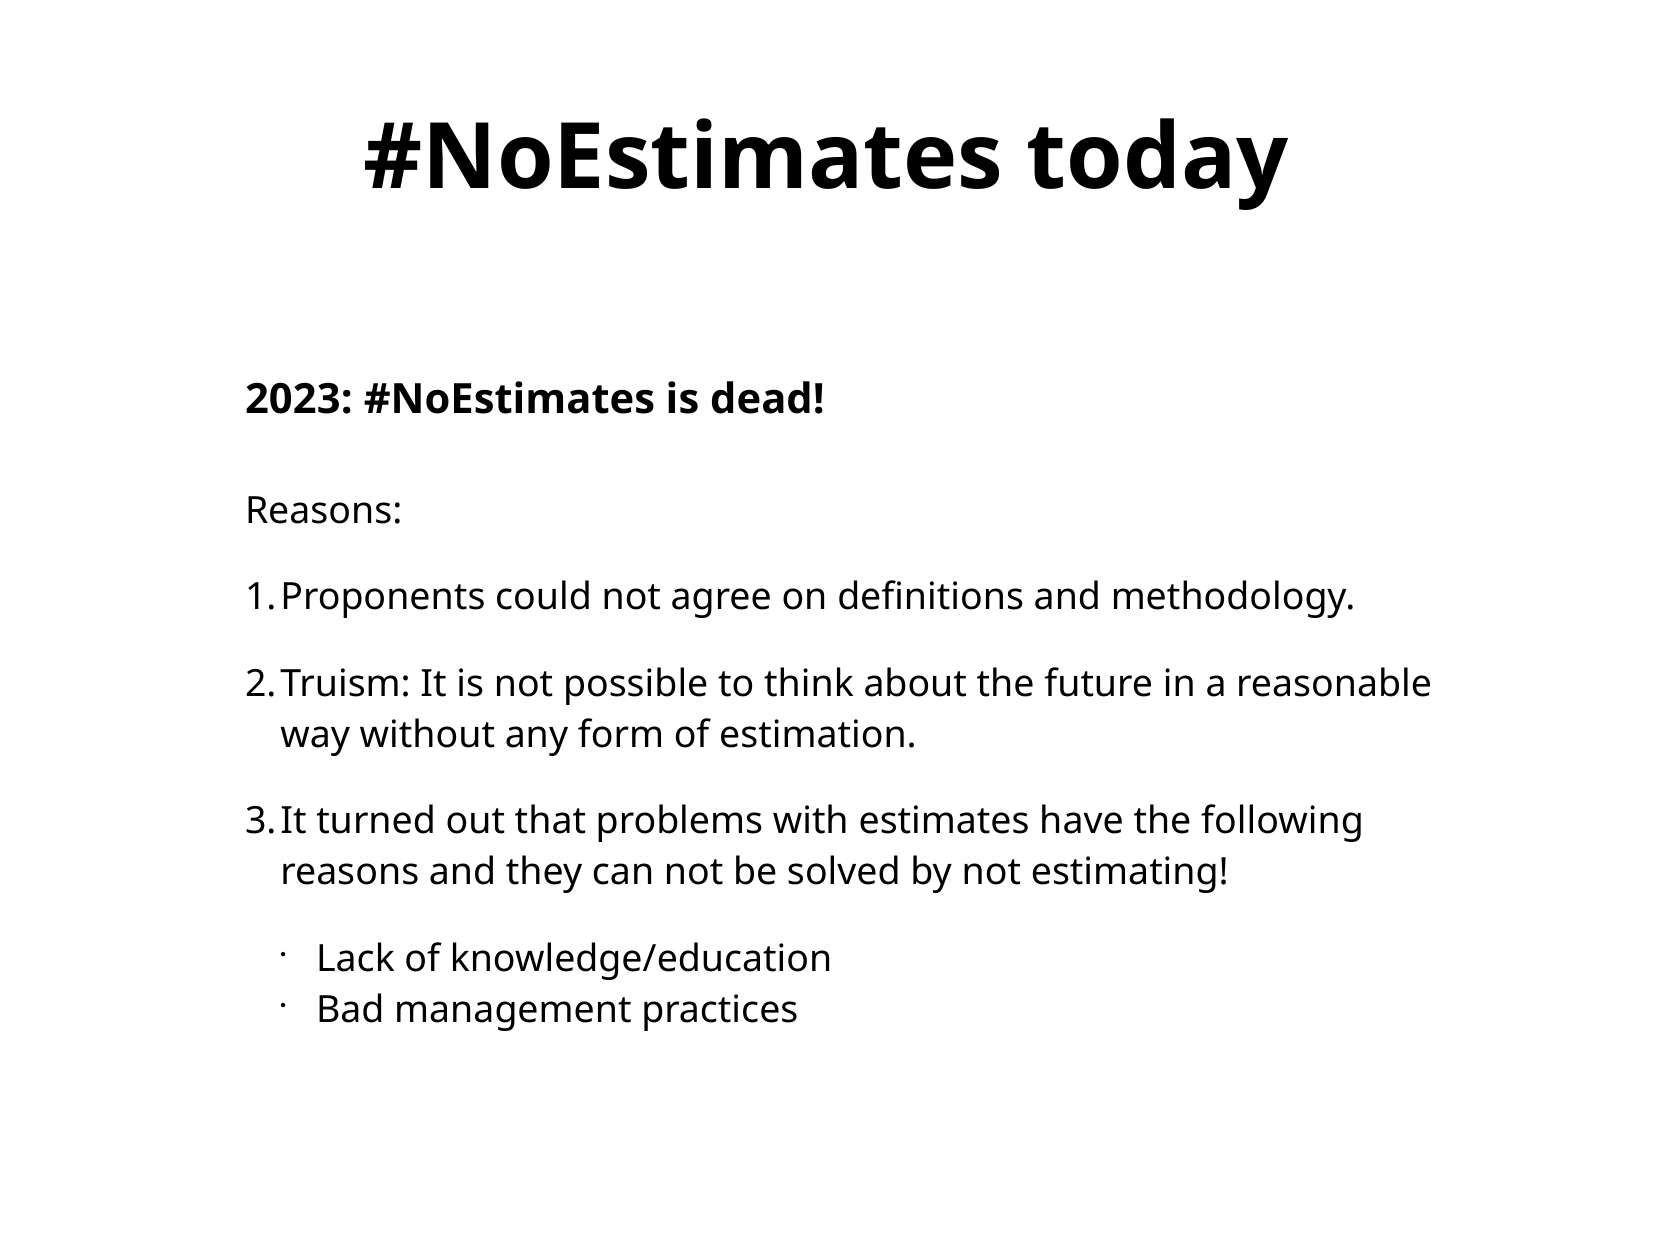

# #NoEstimates today
2023: #NoEstimates is dead!
Reasons:
Proponents could not agree on definitions and methodology.
Truism: It is not possible to think about the future in a reasonable way without any form of estimation.
It turned out that problems with estimates have the following reasons and they can not be solved by not estimating!
Lack of knowledge/education
Bad management practices